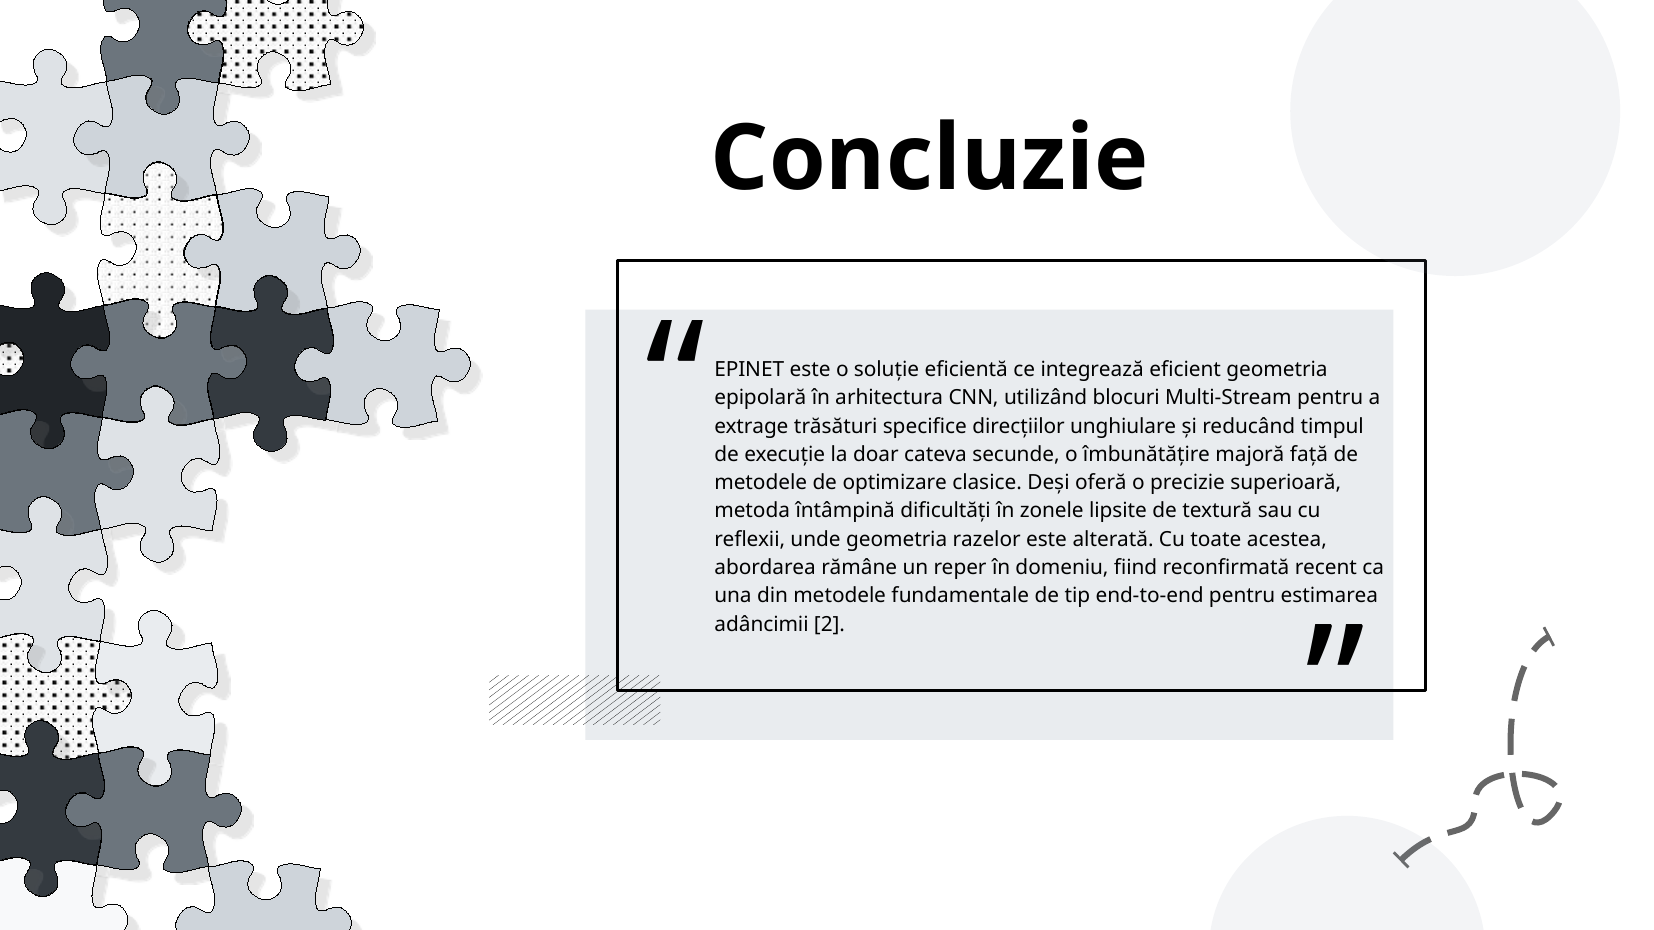

# Concluzie
EPINET este o soluție eficientă ce integrează eficient geometria epipolară în arhitectura CNN, utilizând blocuri Multi-Stream pentru a extrage trăsături specifice direcțiilor unghiulare și reducând timpul de execuție la doar cateva secunde, o îmbunătățire majoră față de metodele de optimizare clasice. Deși oferă o precizie superioară, metoda întâmpină dificultăți în zonele lipsite de textură sau cu reflexii, unde geometria razelor este alterată. Cu toate acestea, abordarea rămâne un reper în domeniu, fiind reconfirmată recent ca una din metodele fundamentale de tip end-to-end pentru estimarea adâncimii [2].